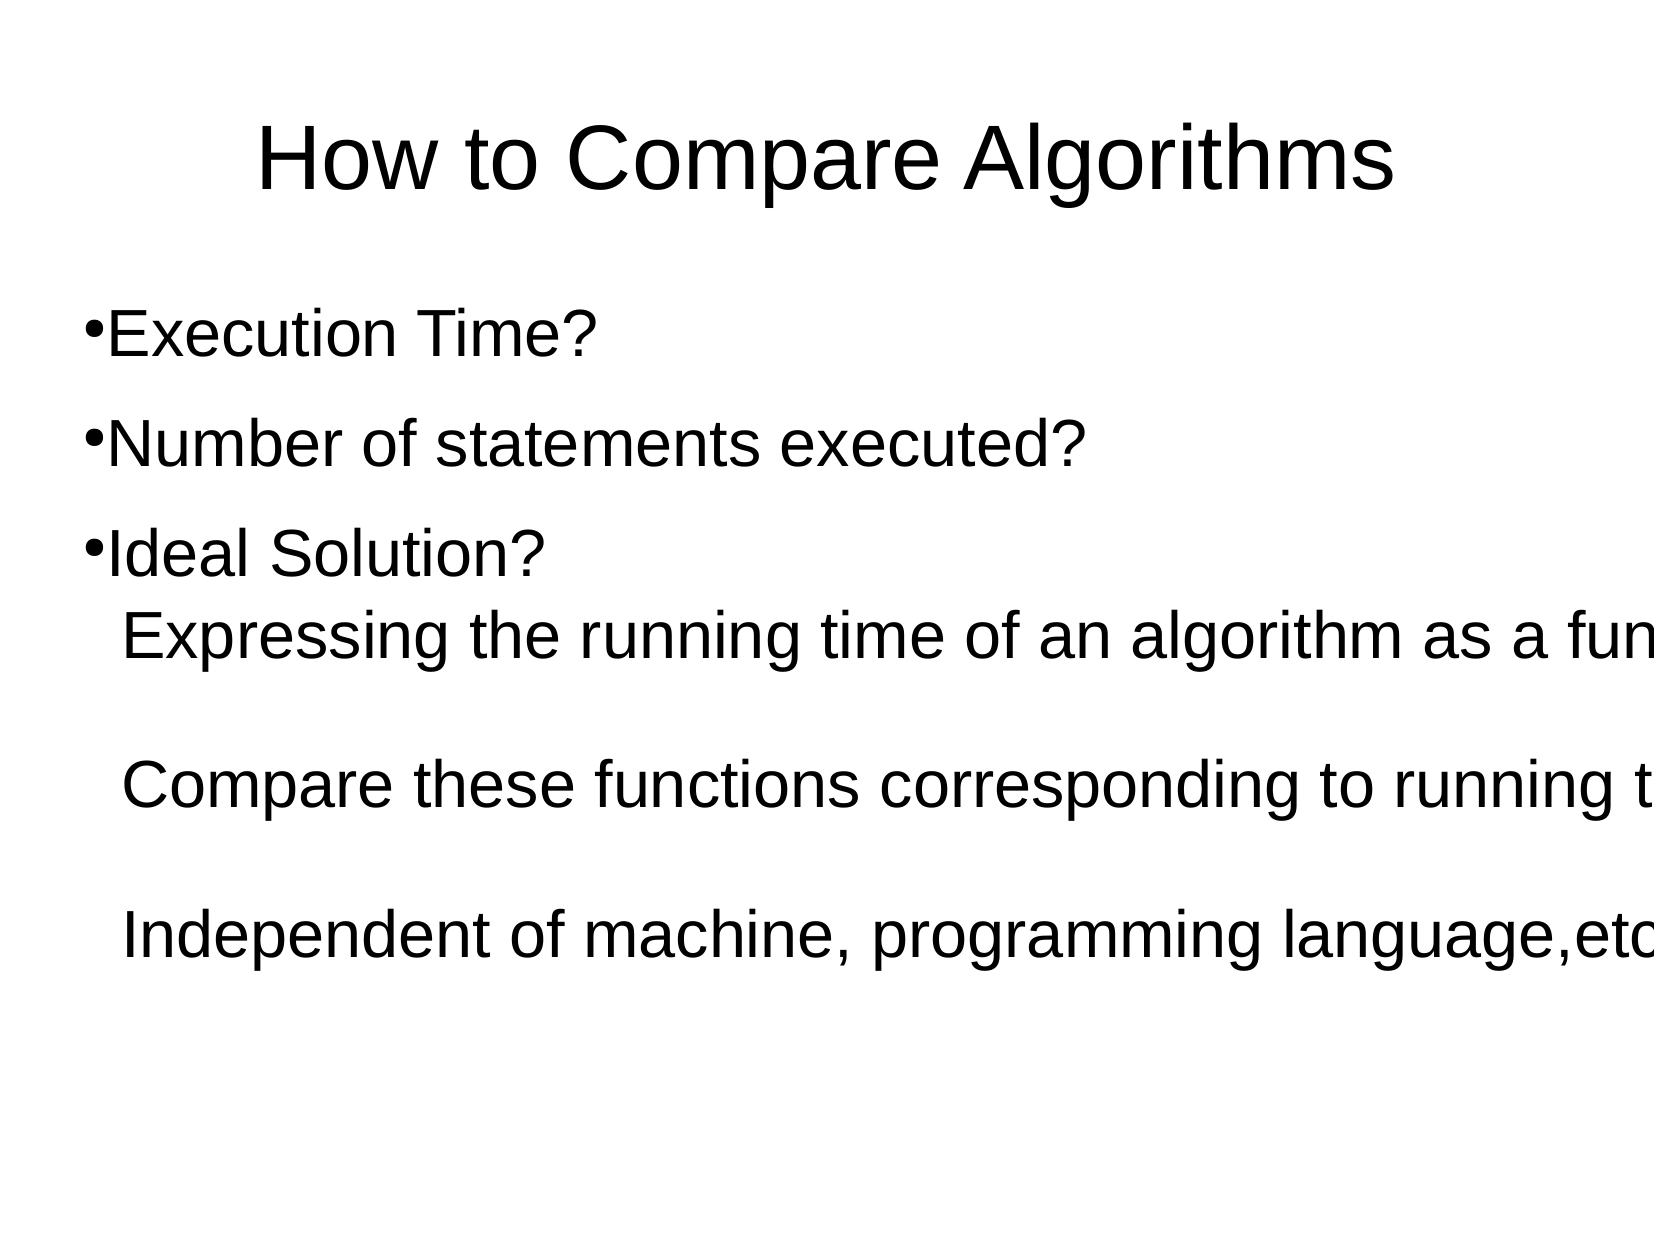

# How to Compare Algorithms
Execution Time?
Number of statements executed?
Ideal Solution?
Expressing the running time of an algorithm as a function of input size 'n'. (i.e. f(n) ).
Compare these functions corresponding to running times.
Independent of machine, programming language,etc..